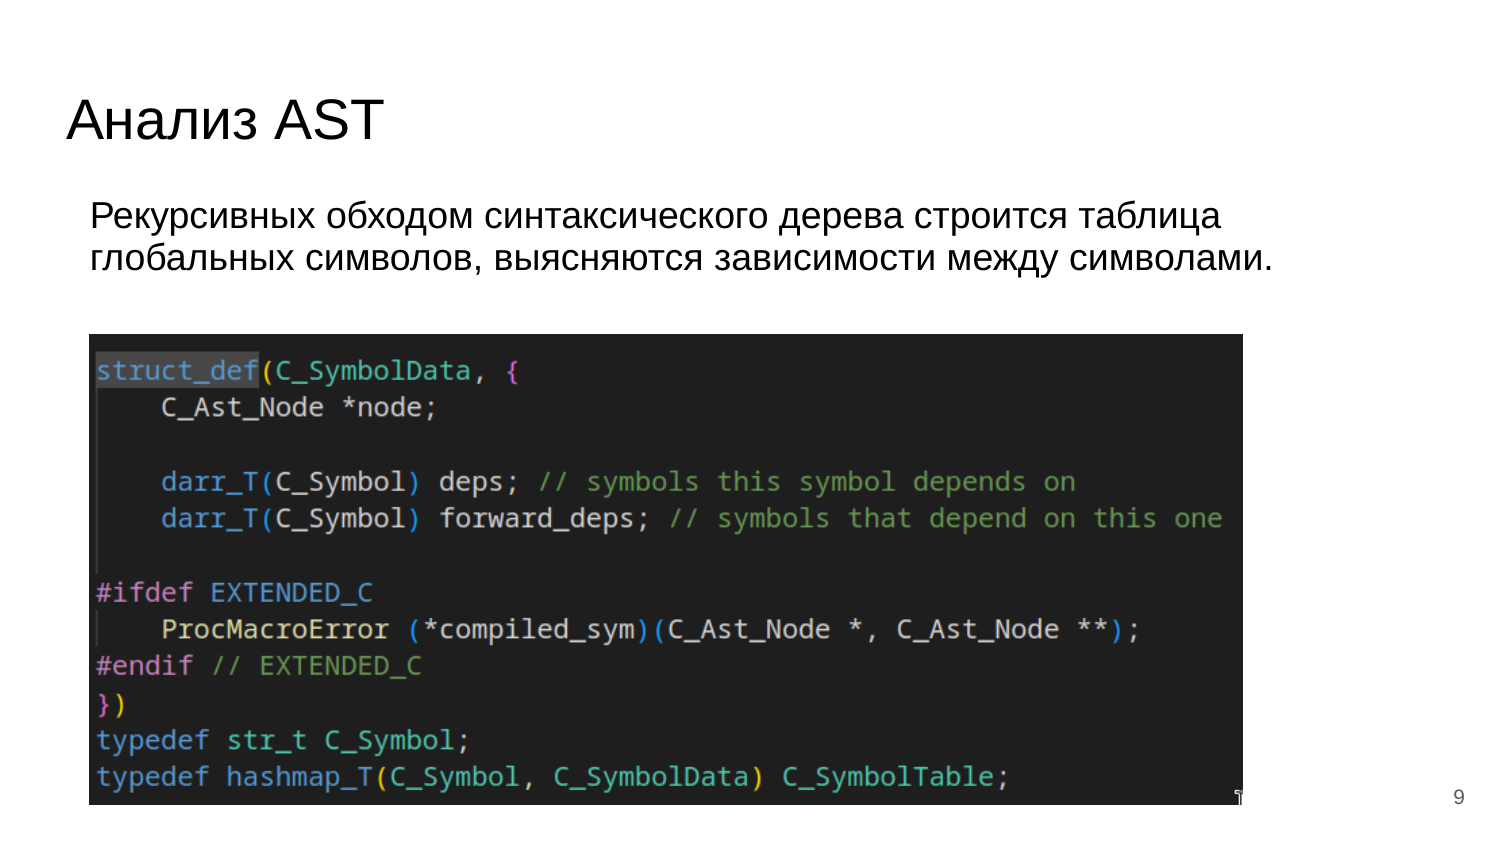

# Анализ AST
Рекурсивных обходом синтаксического дерева строится таблица глобальных символов, выясняются зависимости между символами.
9